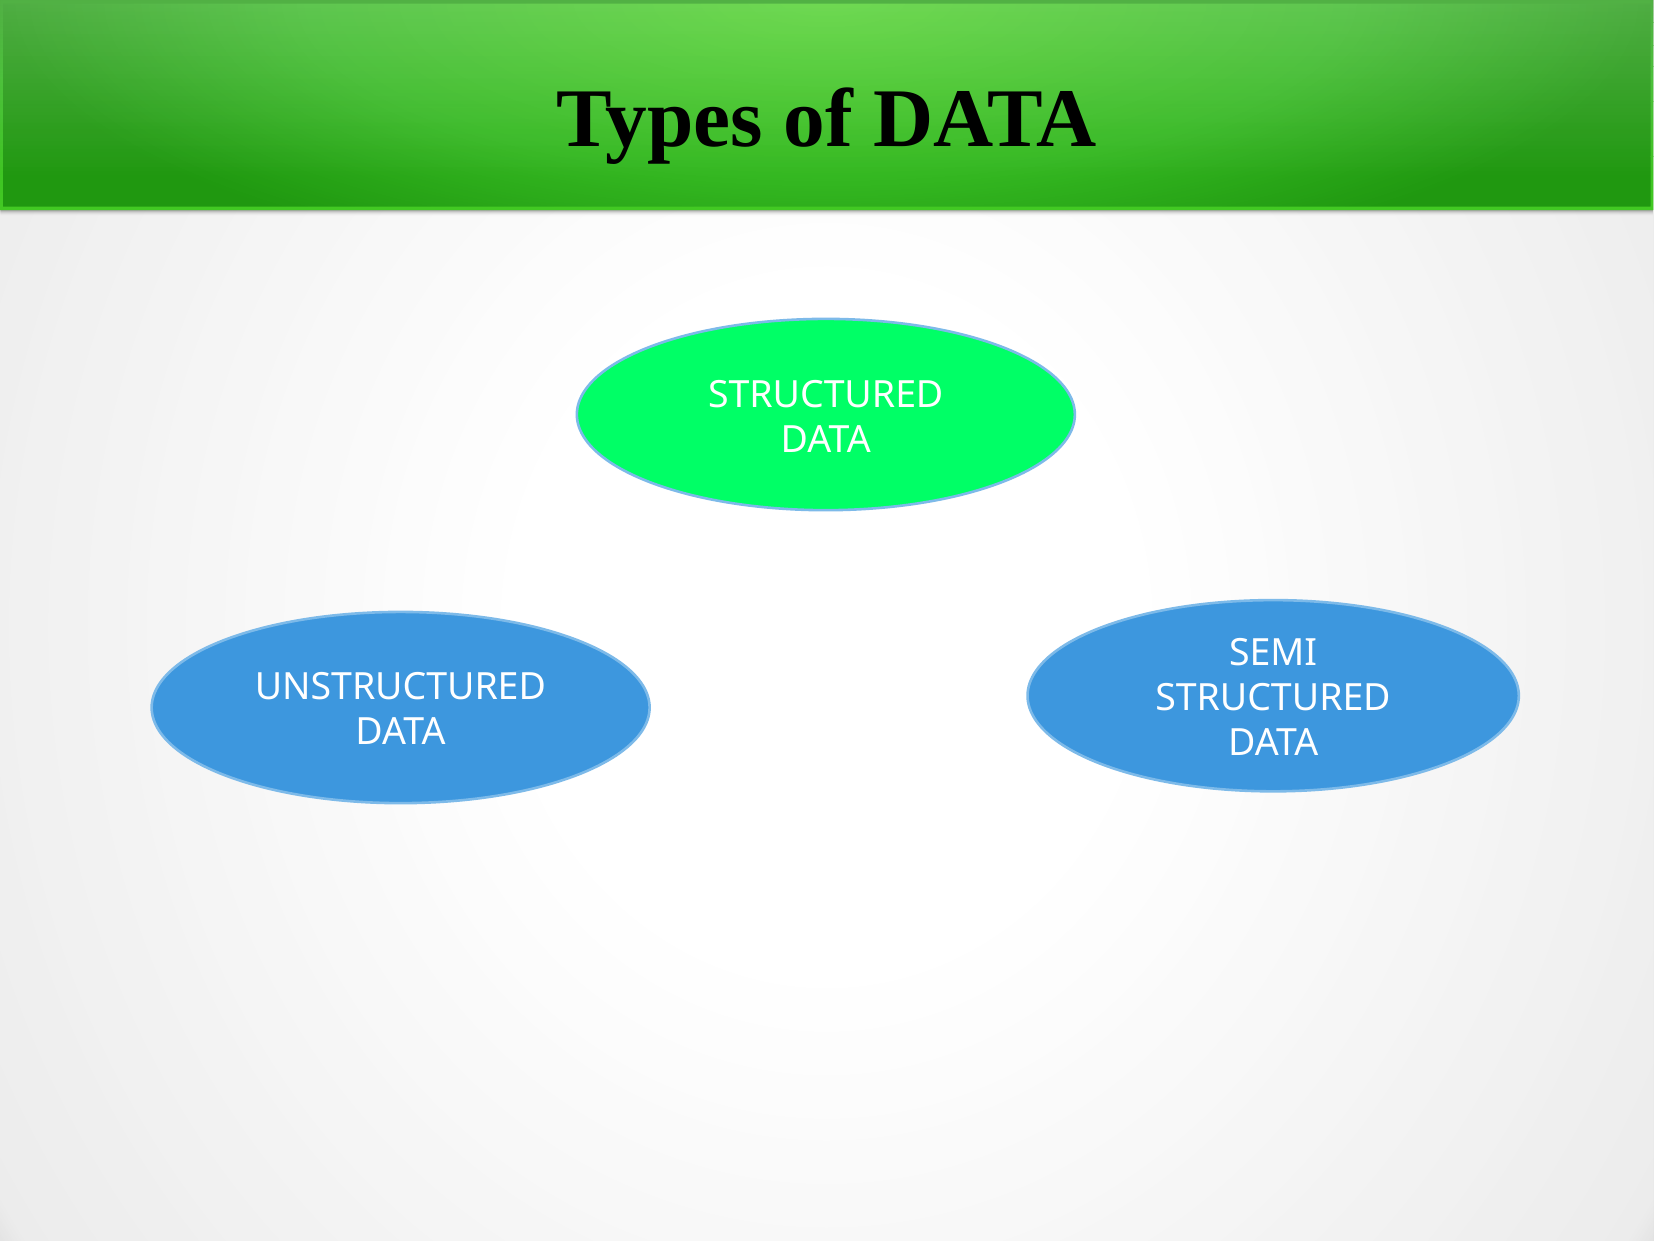

# Types of DATA
STRUCTURED DATA
SEMI STRUCTURED DATA
UNSTRUCTURED DATA